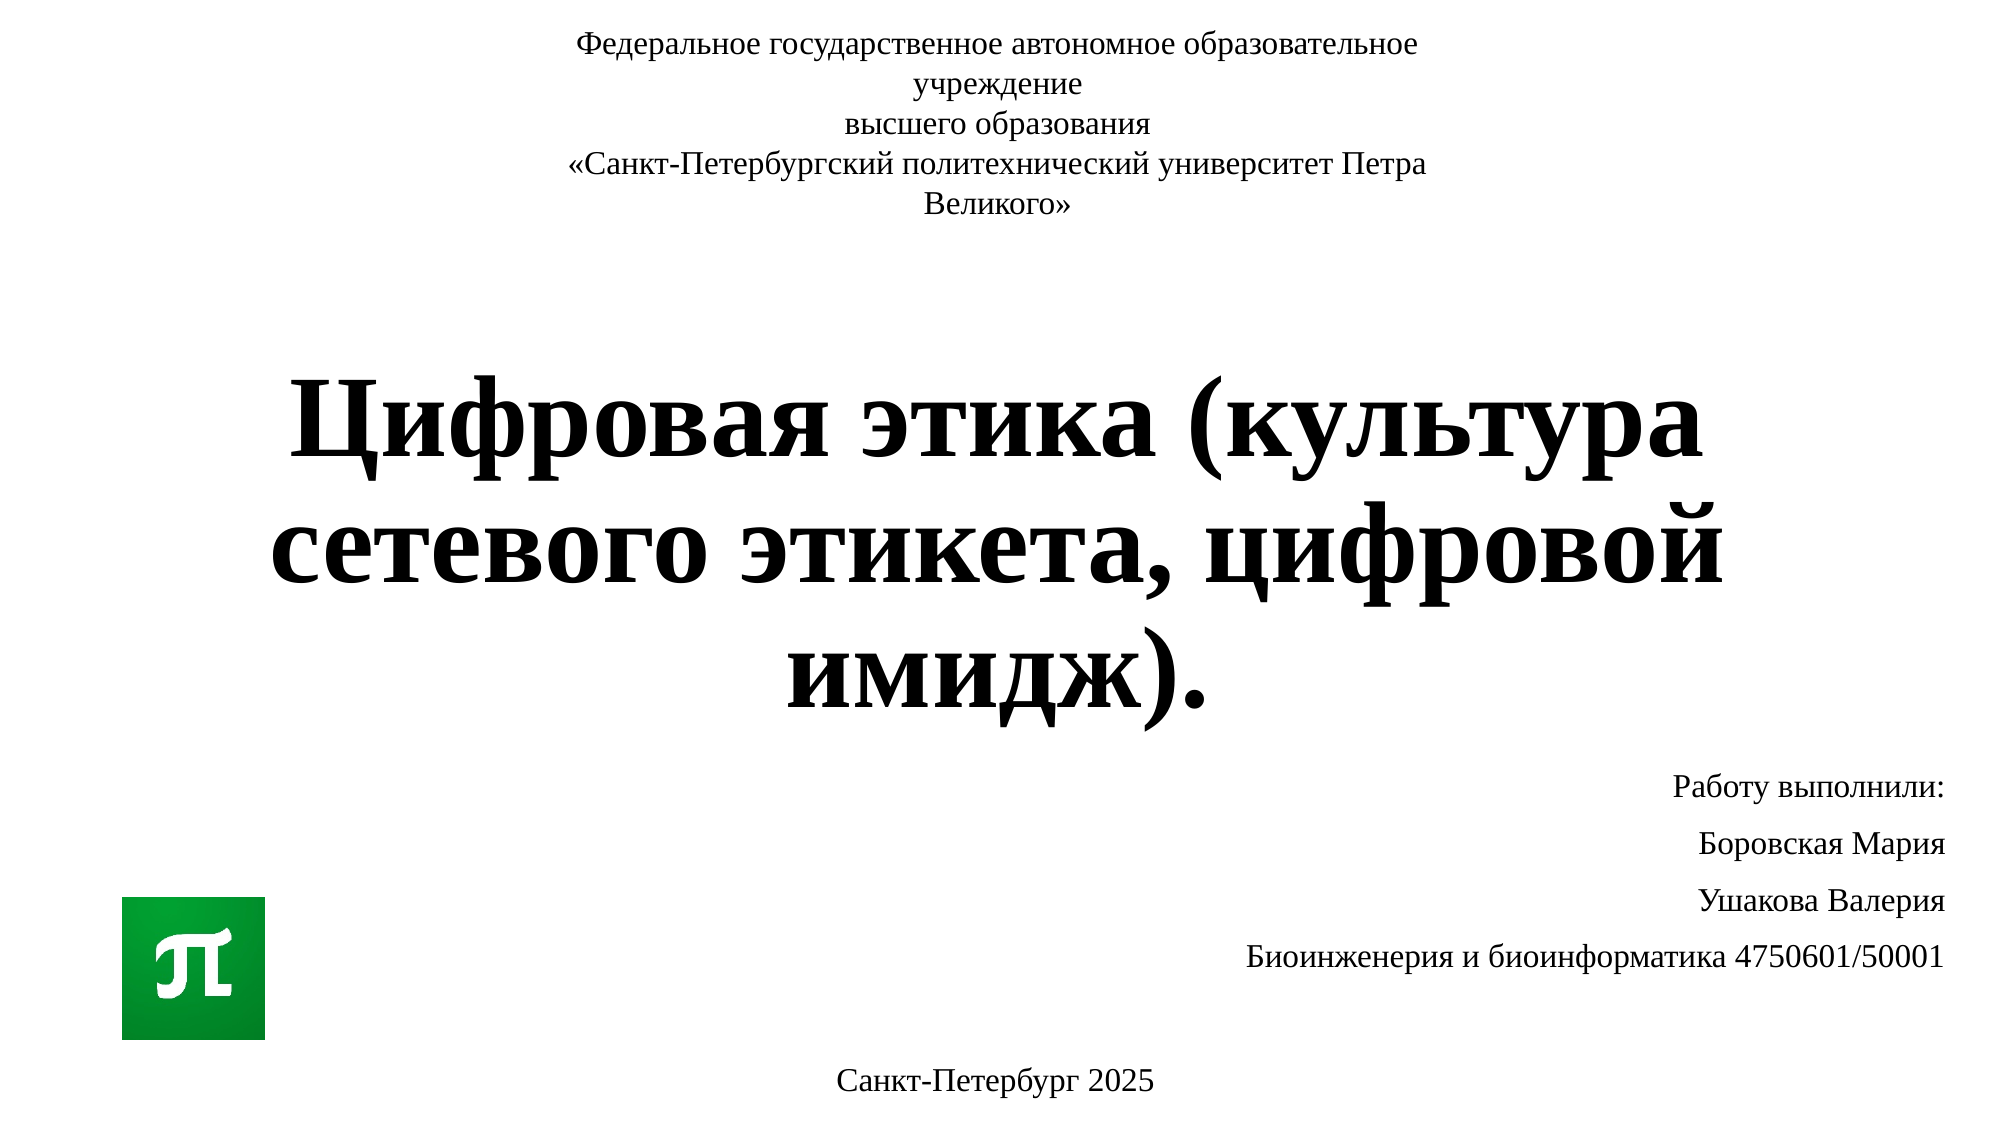

Федеральное государственное автономное образовательное учреждение
высшего образования
«Санкт-Петербургский политехнический университет Петра Великого»
# Цифровая этика (культура сетевого этикета, цифровой имидж).
Работу выполнили:
Боровская Мария
Ушакова Валерия
Биоинженерия и биоинформатика 4750601/50001
Санкт-Петербург 2025